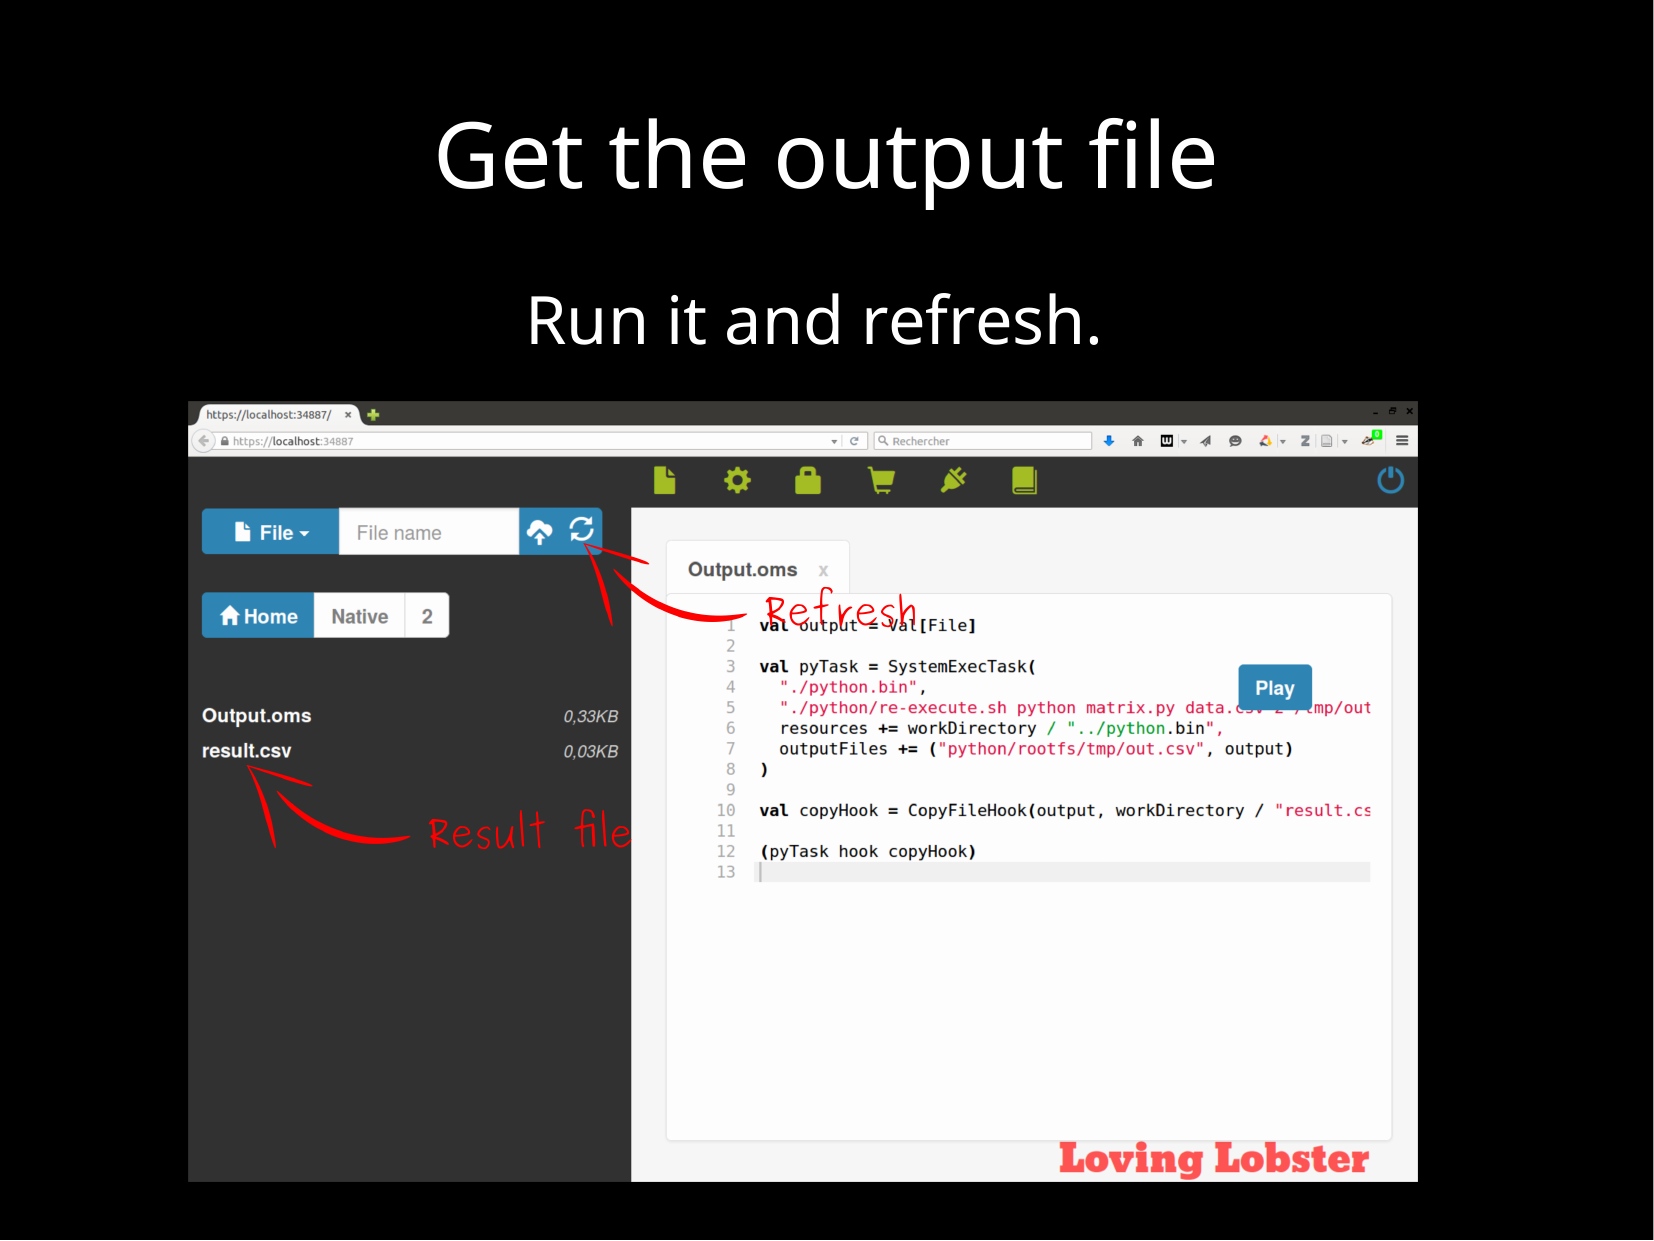

# Get the output file
Run it and refresh.